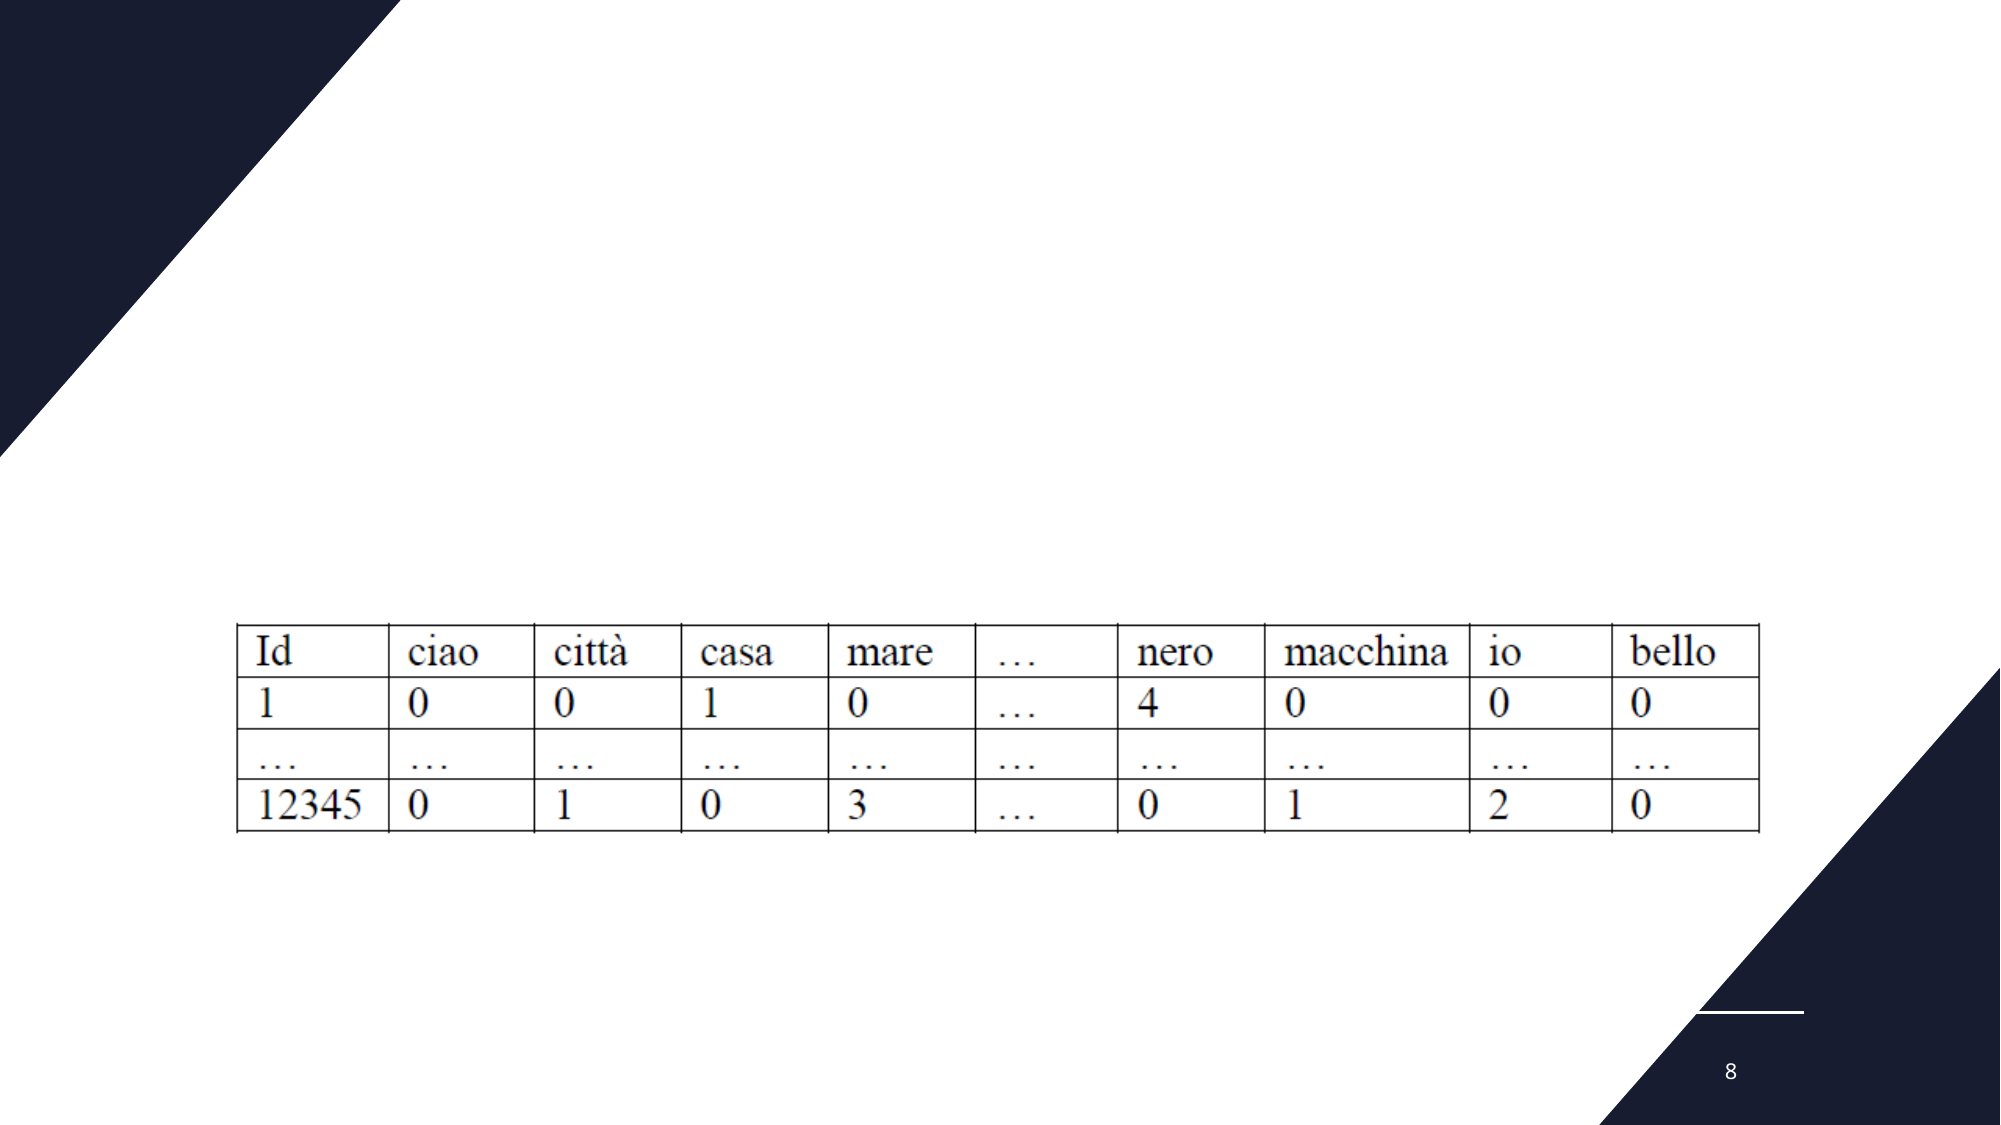

BOW
# Rappresentazione tramite Vettore BOW Quante volte il token viene ritrovato nel dizionario
Anno Accademico 2021-2022